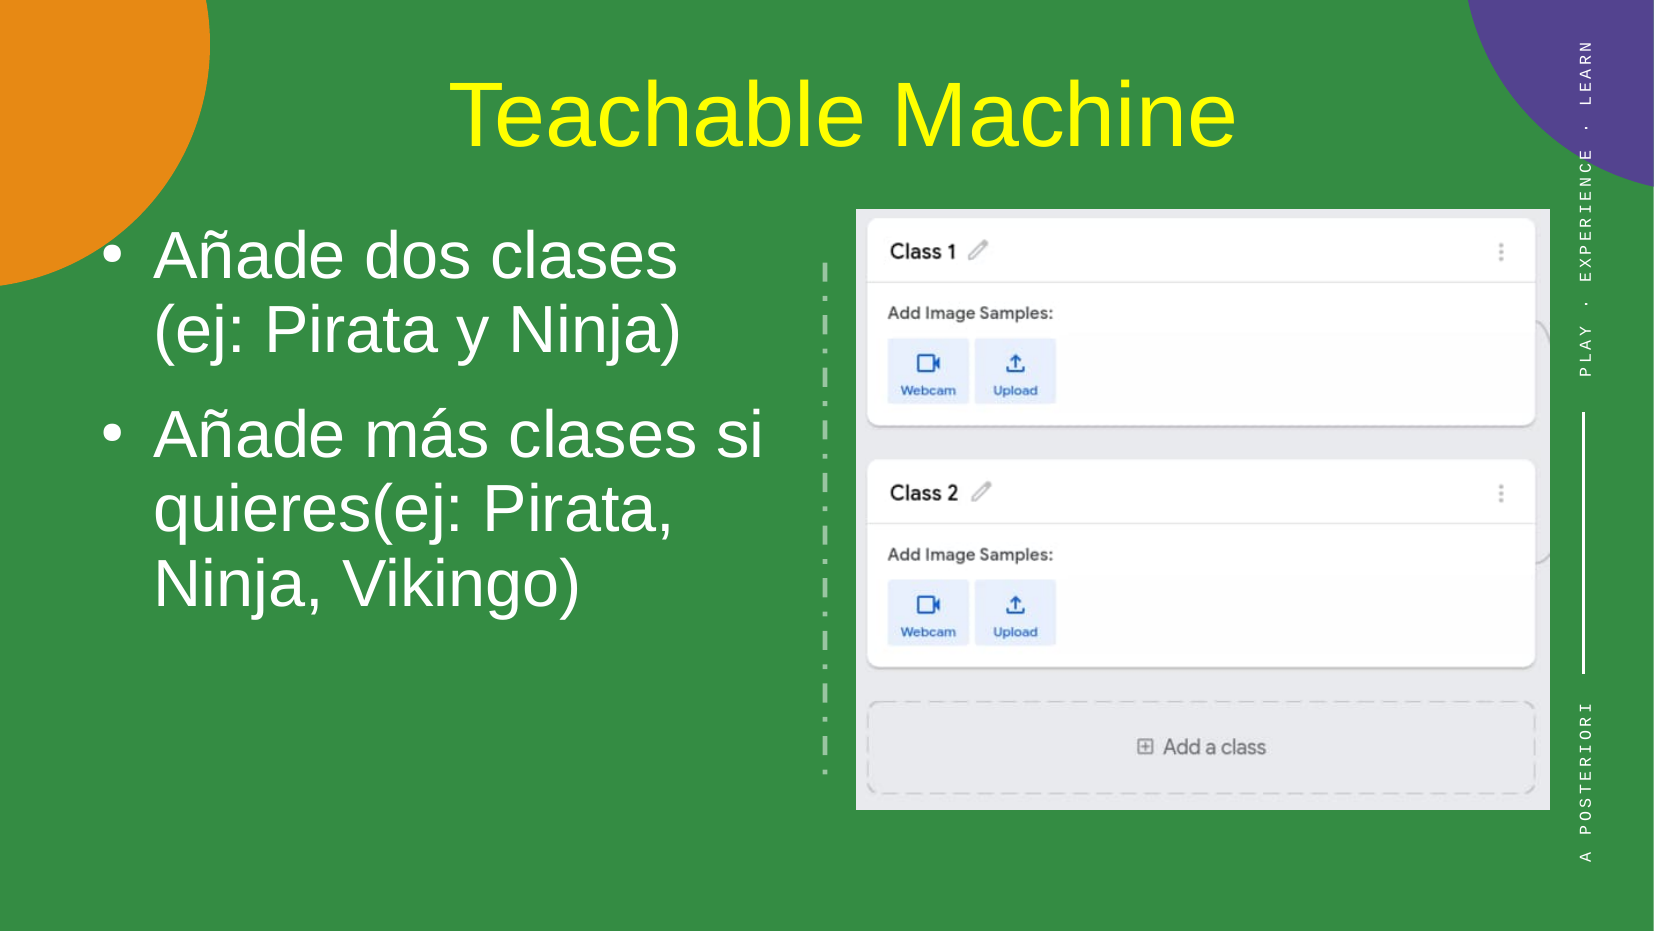

# Teachable Machine
Añade dos clases (ej: Pirata y Ninja)
Añade más clases si quieres(ej: Pirata, Ninja, Vikingo)